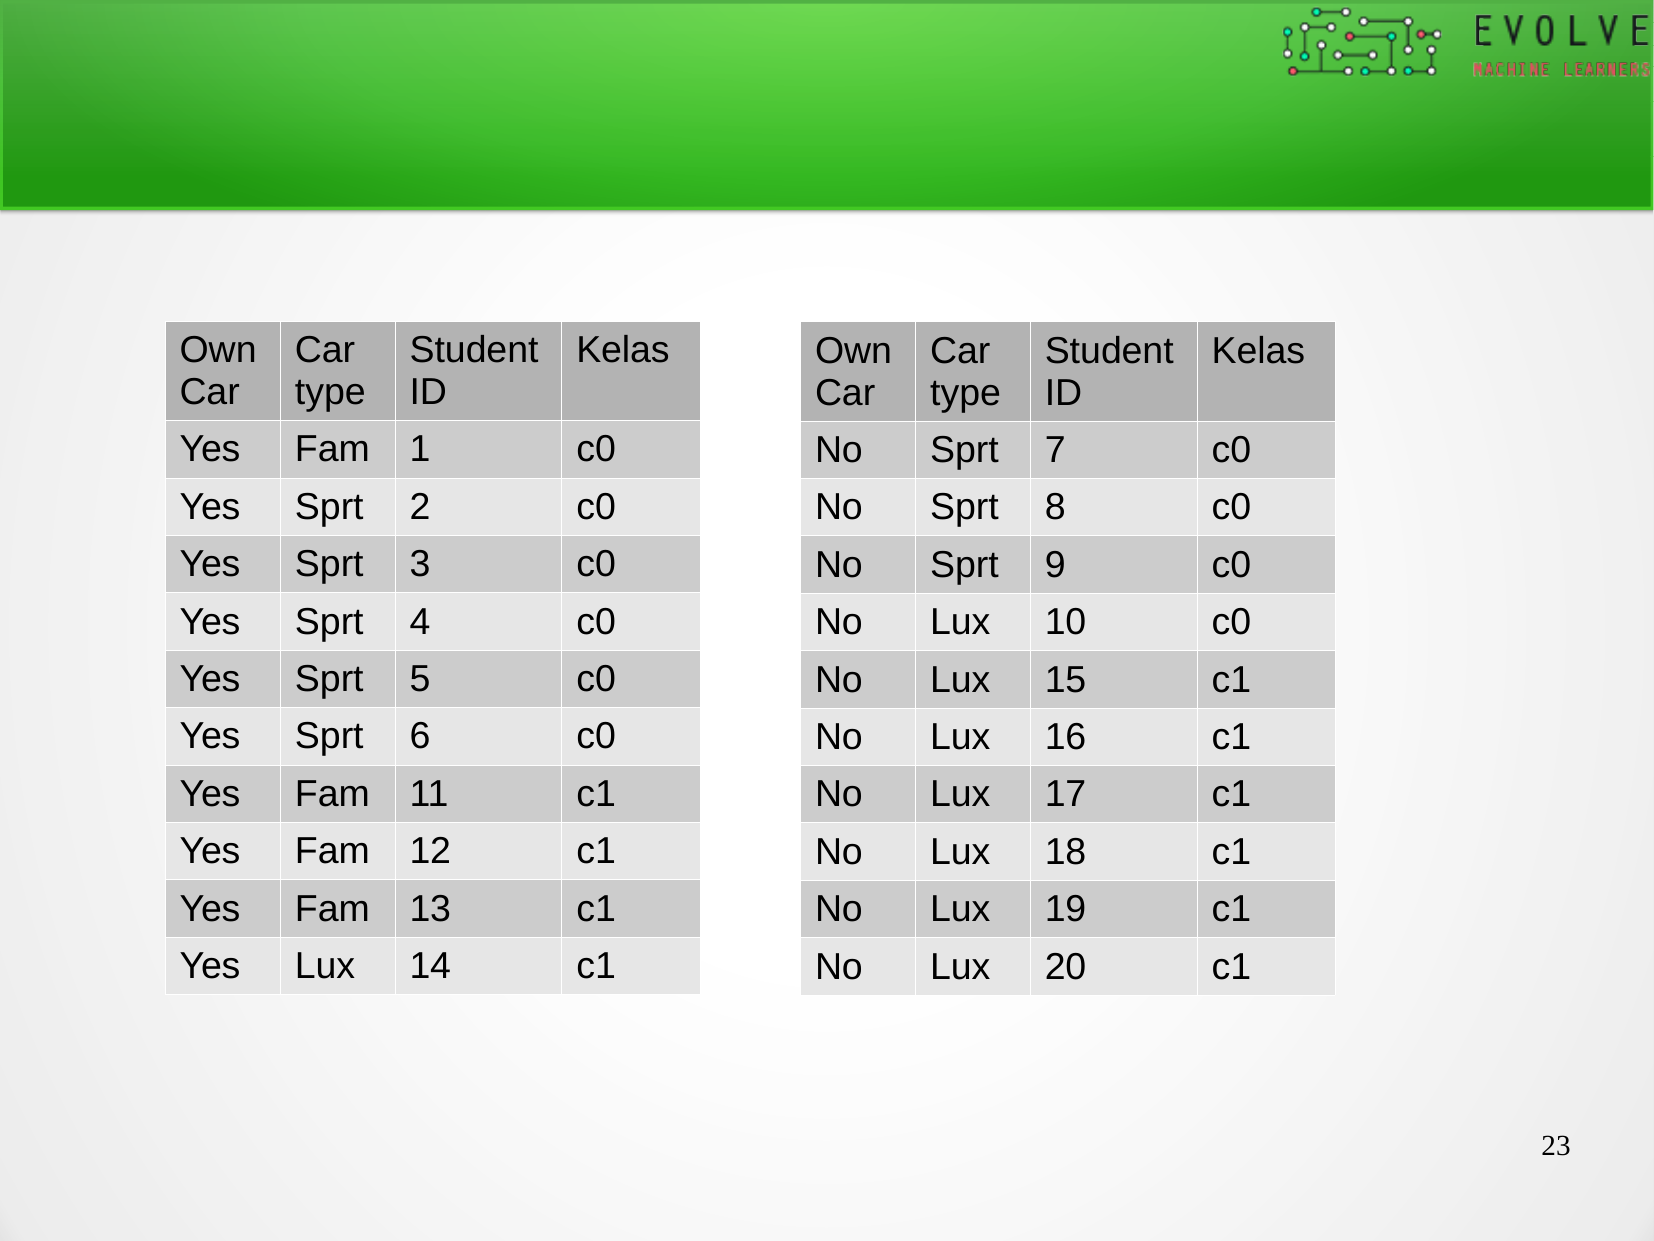

| Own Car | Car type | Student ID | Kelas |
| --- | --- | --- | --- |
| Yes | Fam | 1 | c0 |
| Yes | Sprt | 2 | c0 |
| Yes | Sprt | 3 | c0 |
| Yes | Sprt | 4 | c0 |
| Yes | Sprt | 5 | c0 |
| Yes | Sprt | 6 | c0 |
| Yes | Fam | 11 | c1 |
| Yes | Fam | 12 | c1 |
| Yes | Fam | 13 | c1 |
| Yes | Lux | 14 | c1 |
| Own Car | Car type | Student ID | Kelas |
| --- | --- | --- | --- |
| No | Sprt | 7 | c0 |
| No | Sprt | 8 | c0 |
| No | Sprt | 9 | c0 |
| No | Lux | 10 | c0 |
| No | Lux | 15 | c1 |
| No | Lux | 16 | c1 |
| No | Lux | 17 | c1 |
| No | Lux | 18 | c1 |
| No | Lux | 19 | c1 |
| No | Lux | 20 | c1 |
23